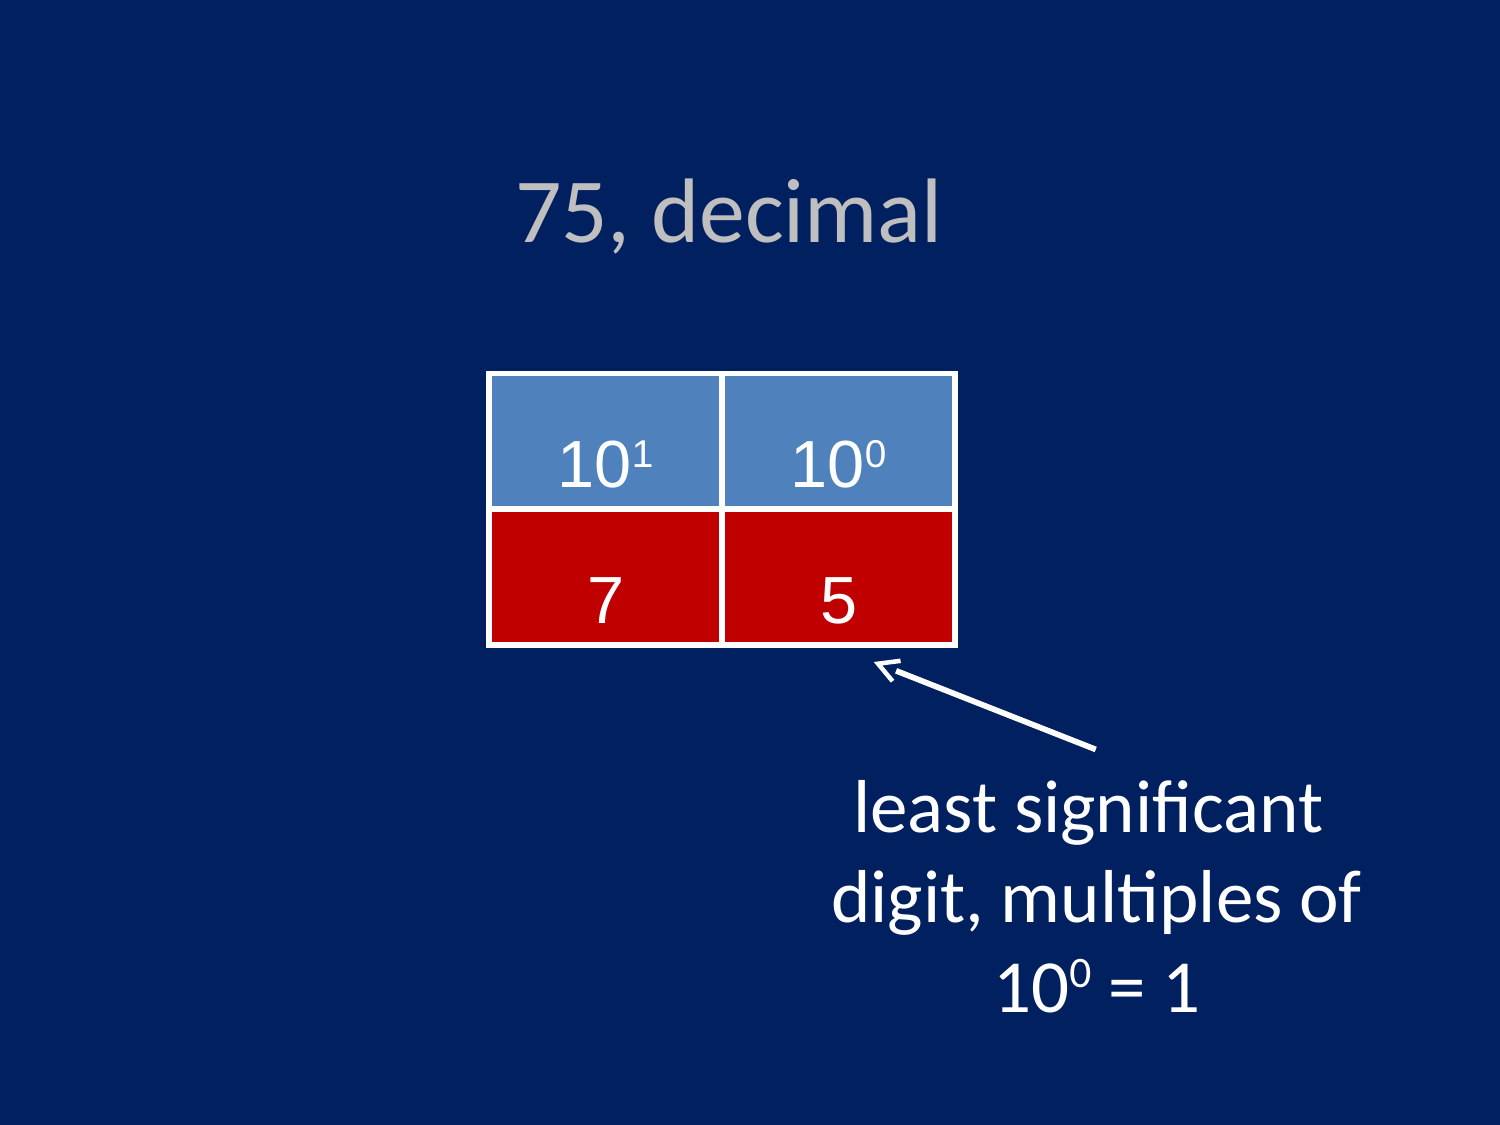

75, decimal
| 101 | 100 |
| --- | --- |
| 7 | 5 |
least significant
digit, multiples of
100 = 1